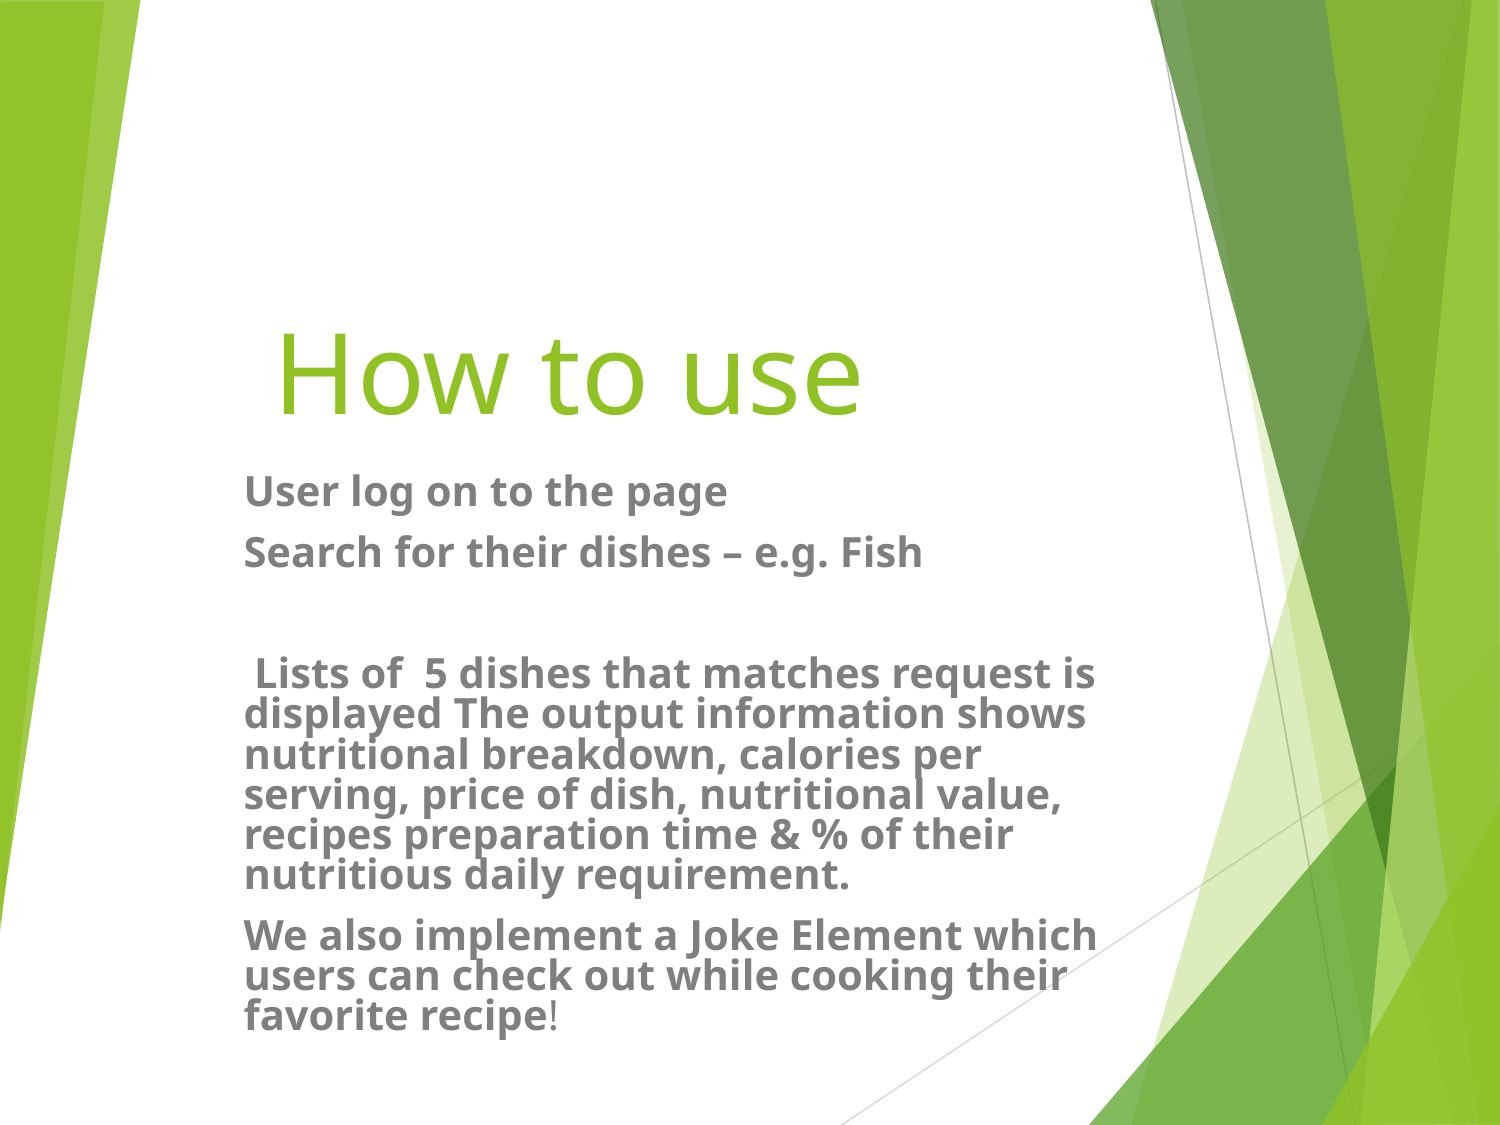

# How to use
User log on to the page
Search for their dishes – e.g. Fish
 Lists of 5 dishes that matches request is displayed The output information shows nutritional breakdown, calories per serving, price of dish, nutritional value, recipes preparation time & % of their nutritious daily requirement.
We also implement a Joke Element which users can check out while cooking their favorite recipe!